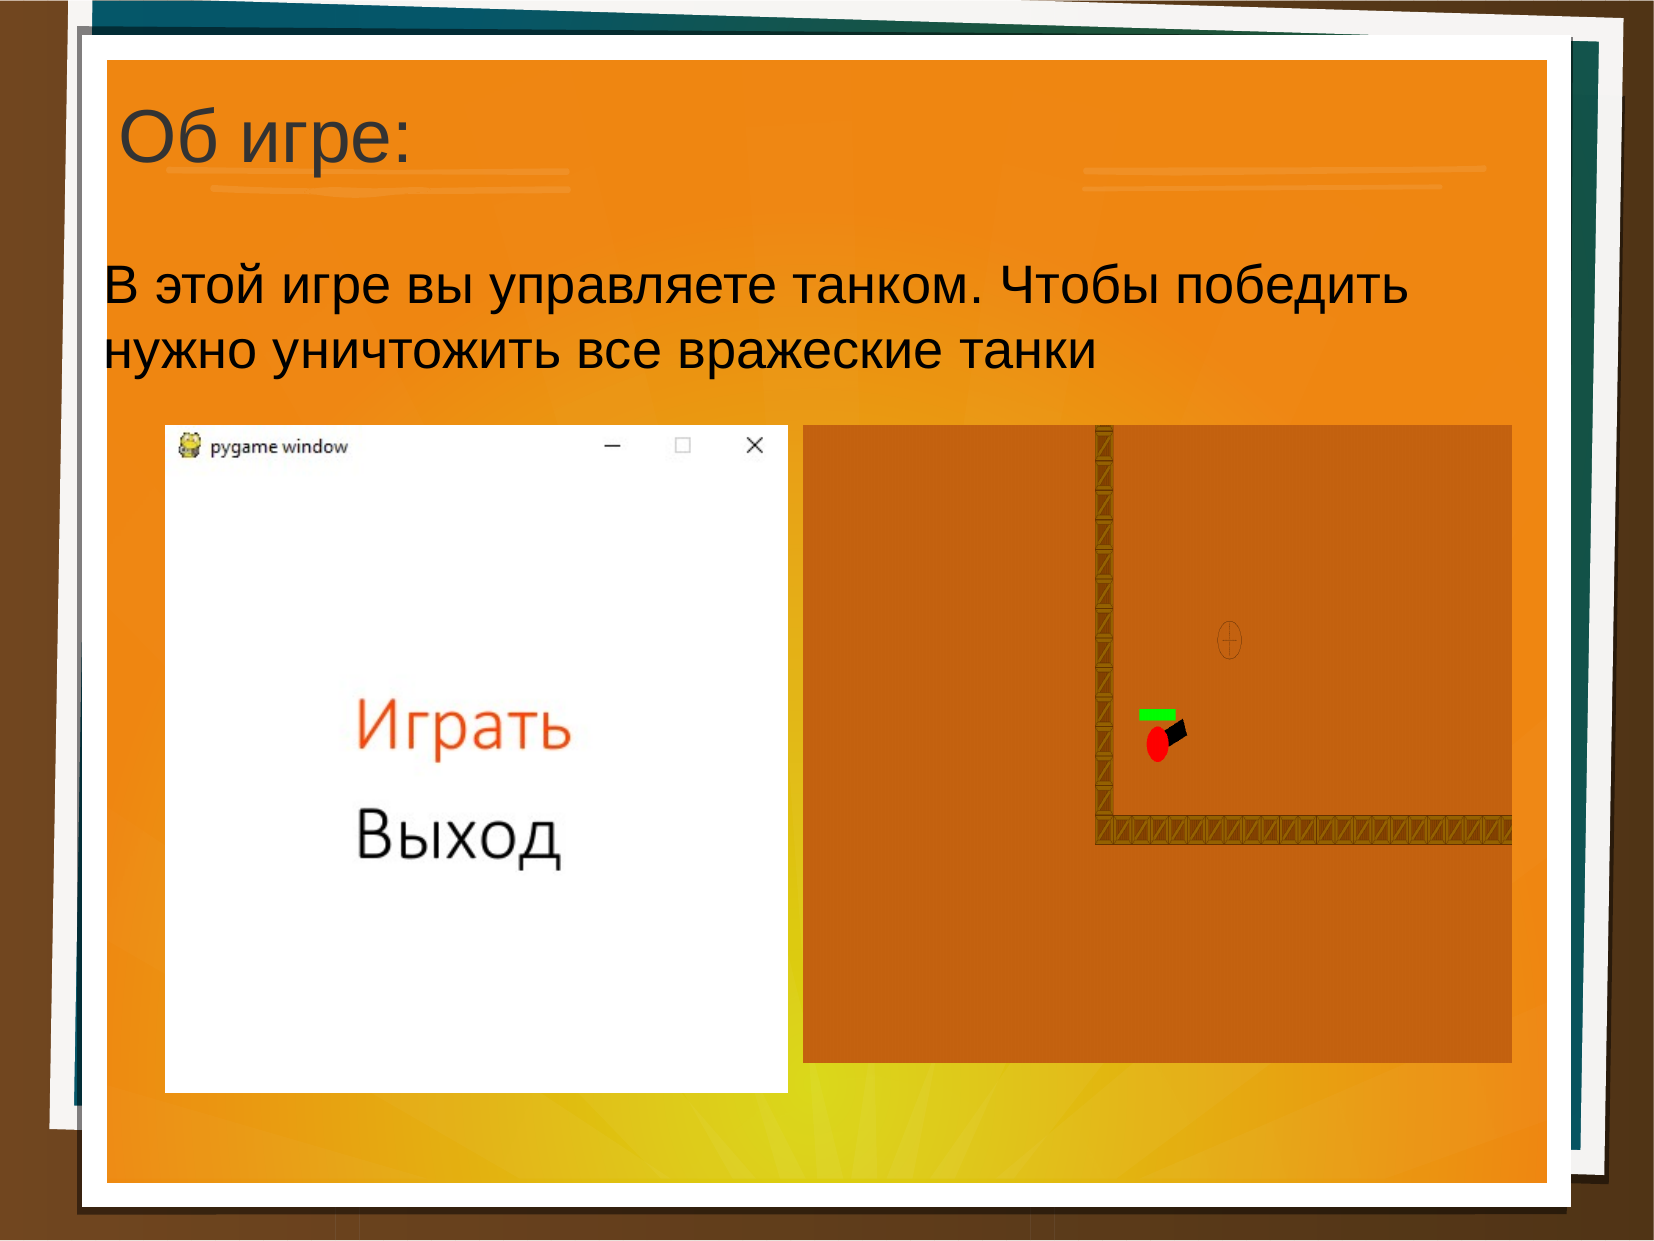

Об игре:
# В этой игре вы управляете танком. Чтобы победить нужно уничтожить все вражеские танки